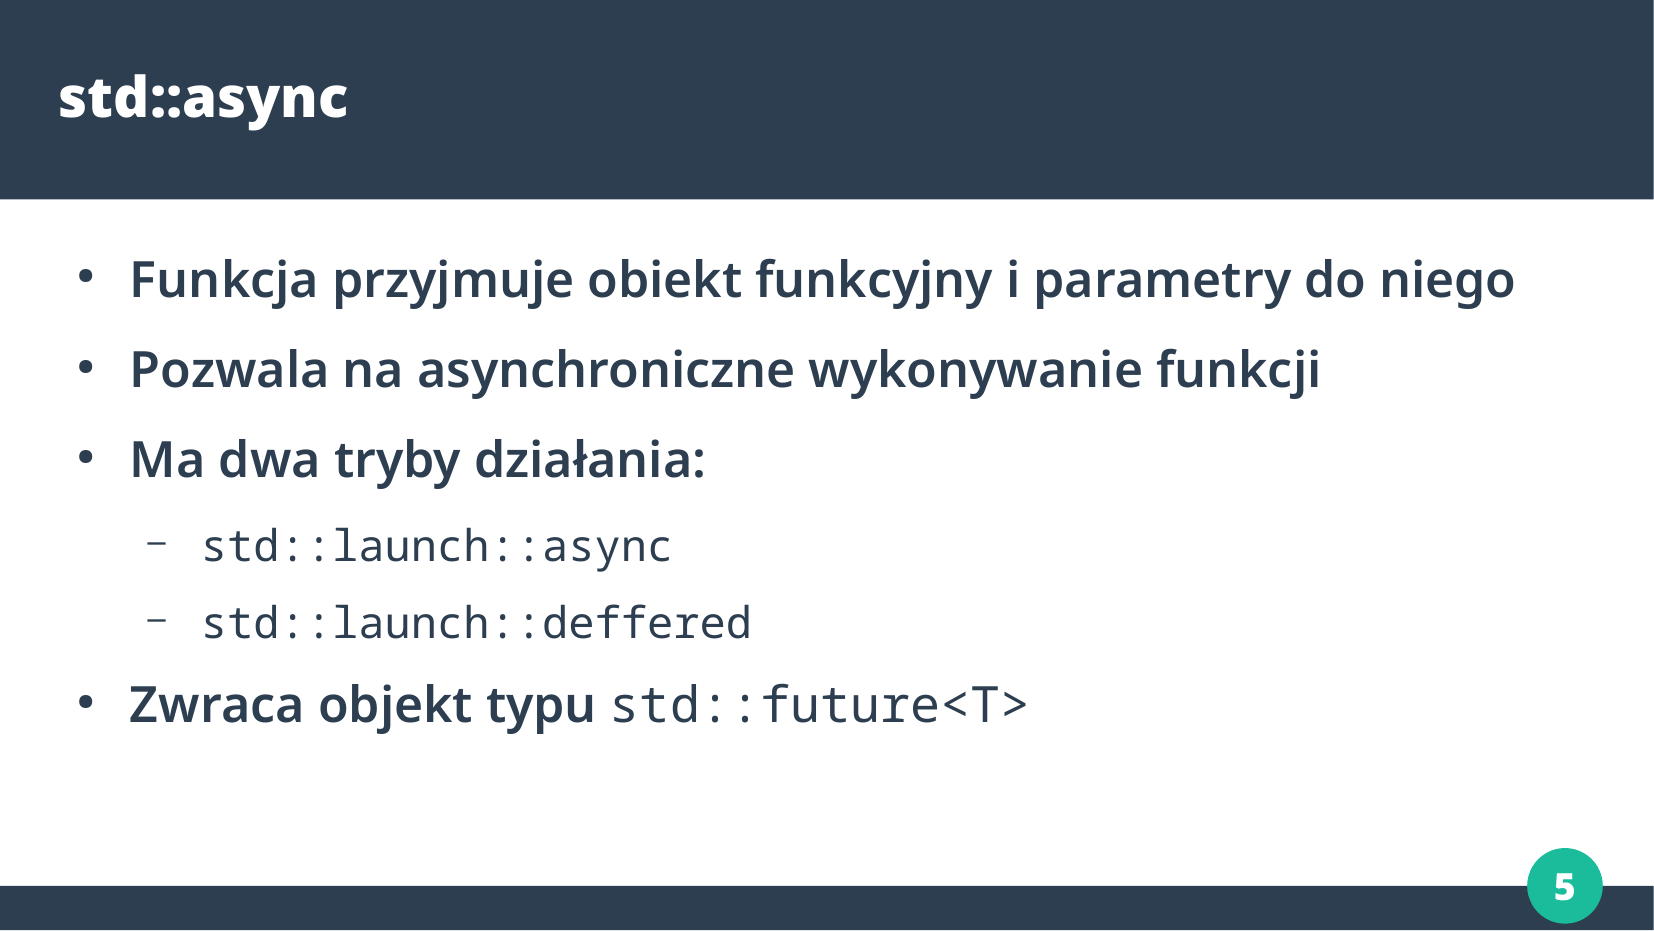

# std::async
Funkcja przyjmuje obiekt funkcyjny i parametry do niego
Pozwala na asynchroniczne wykonywanie funkcji
Ma dwa tryby działania:
std::launch::async
std::launch::deffered
Zwraca objekt typu std::future<T>